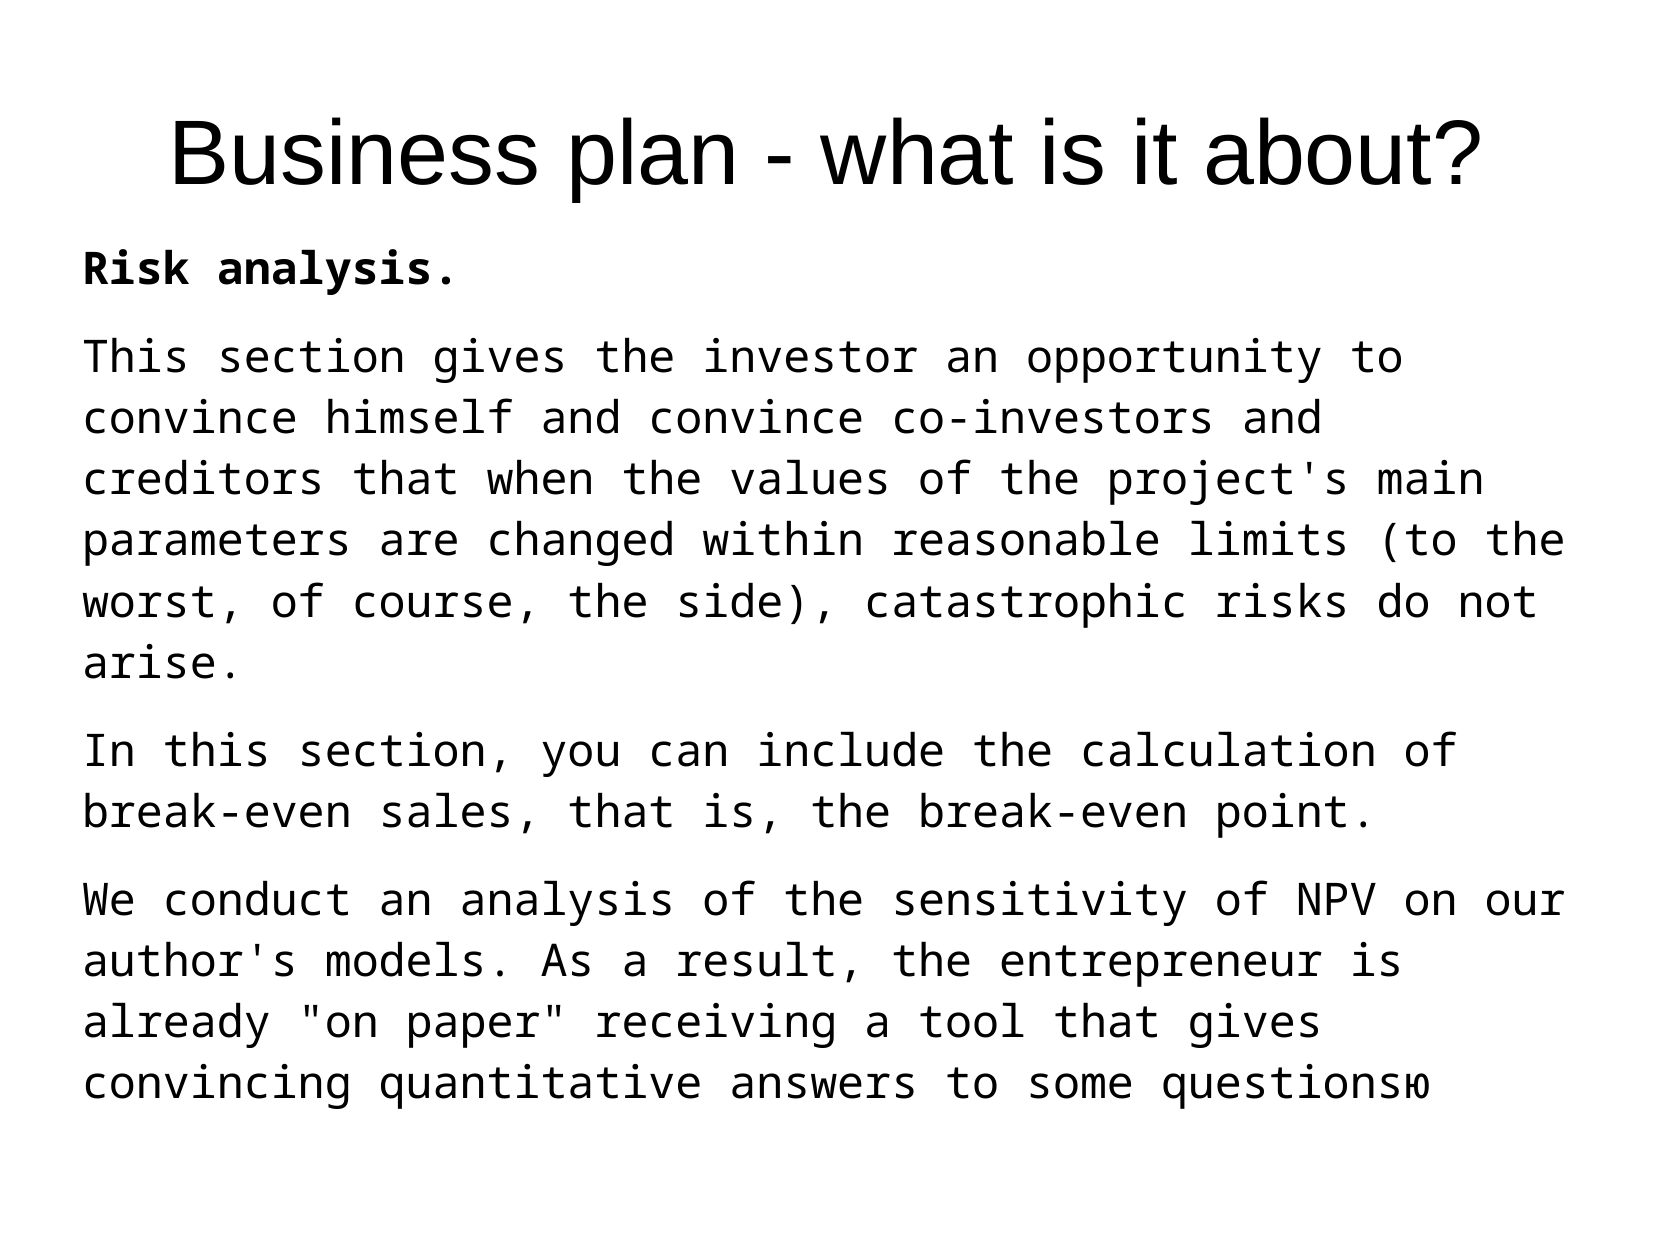

# Business plan - what is it about?
Risk analysis.
This section gives the investor an opportunity to convince himself and convince co-investors and creditors that when the values of the project's main parameters are changed within reasonable limits (to the worst, of course, the side), catastrophic risks do not arise.
In this section, you can include the calculation of break-even sales, that is, the break-even point.
We conduct an analysis of the sensitivity of NPV on our author's models. As a result, the entrepreneur is already "on paper" receiving a tool that gives convincing quantitative answers to some questionsю